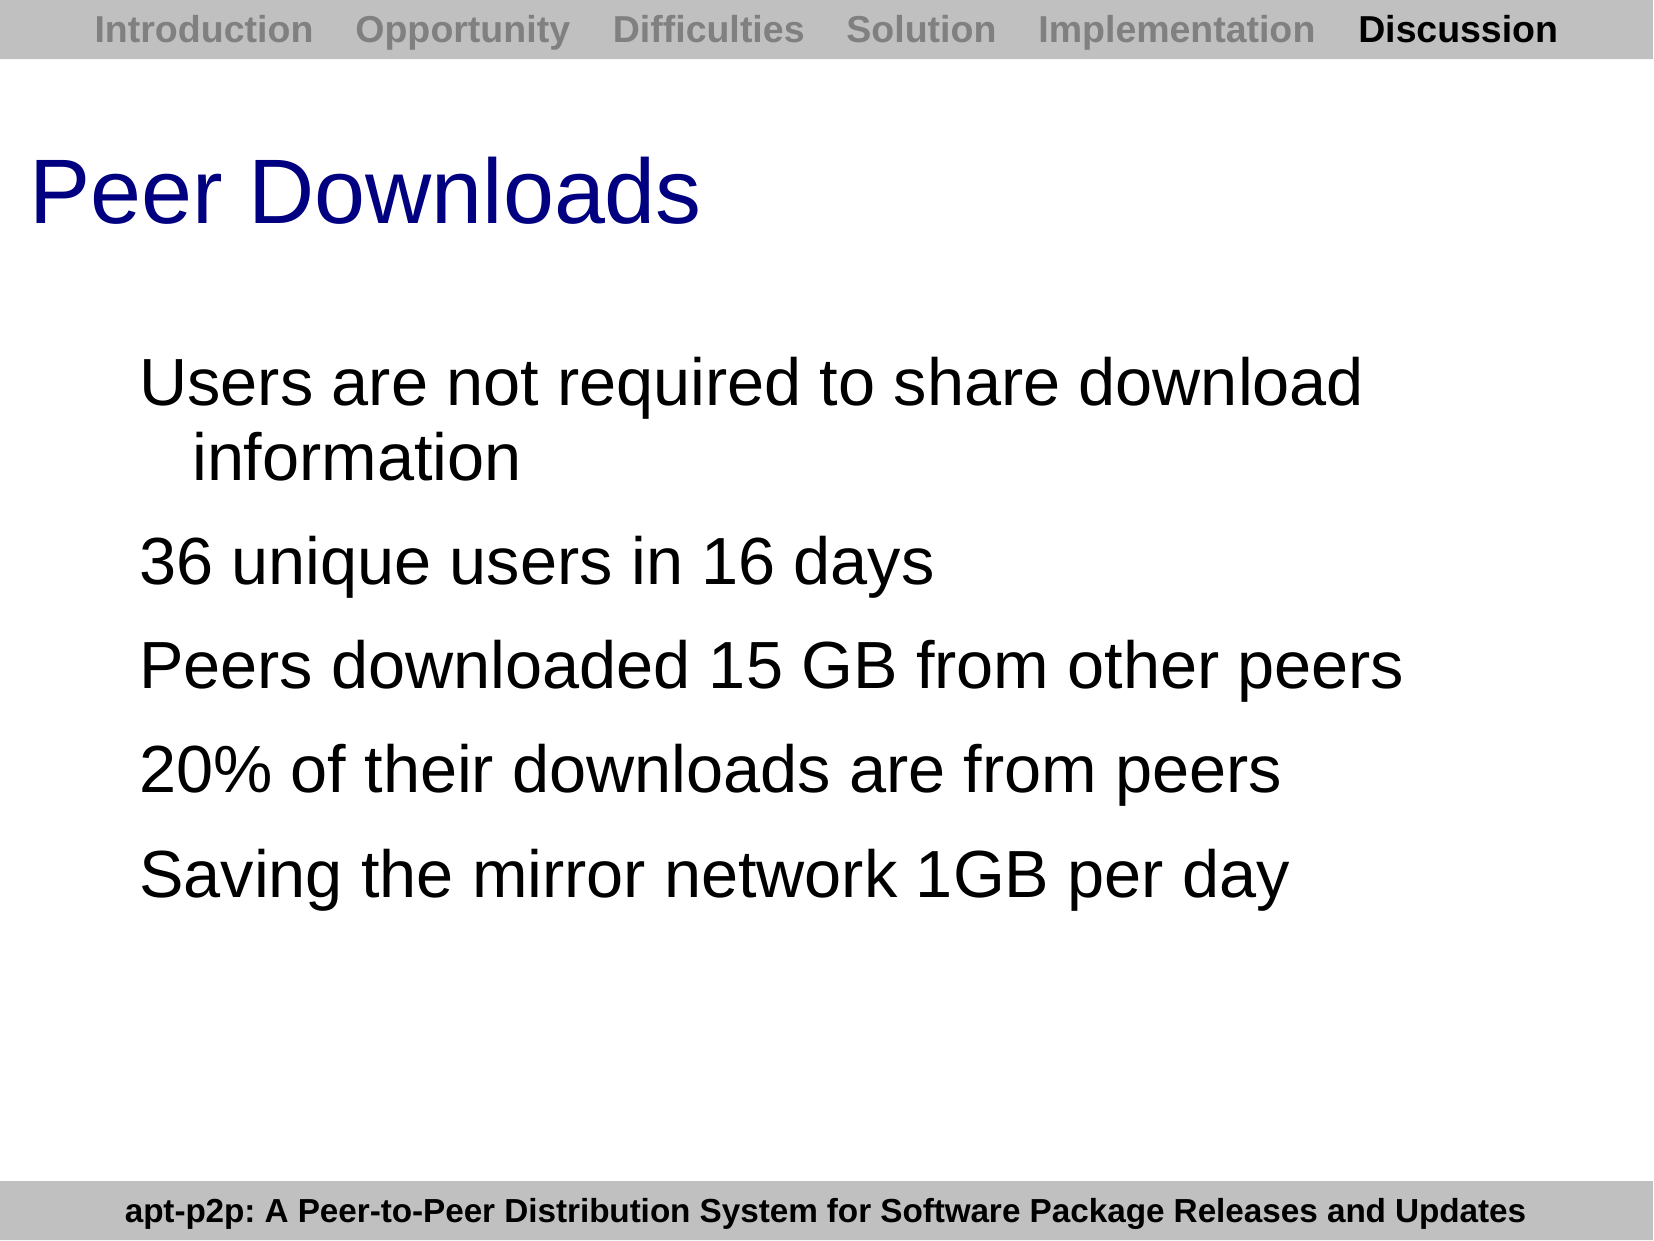

# Peer Downloads
Users are not required to share download information
36 unique users in 16 days
Peers downloaded 15 GB from other peers
20% of their downloads are from peers
Saving the mirror network 1GB per day